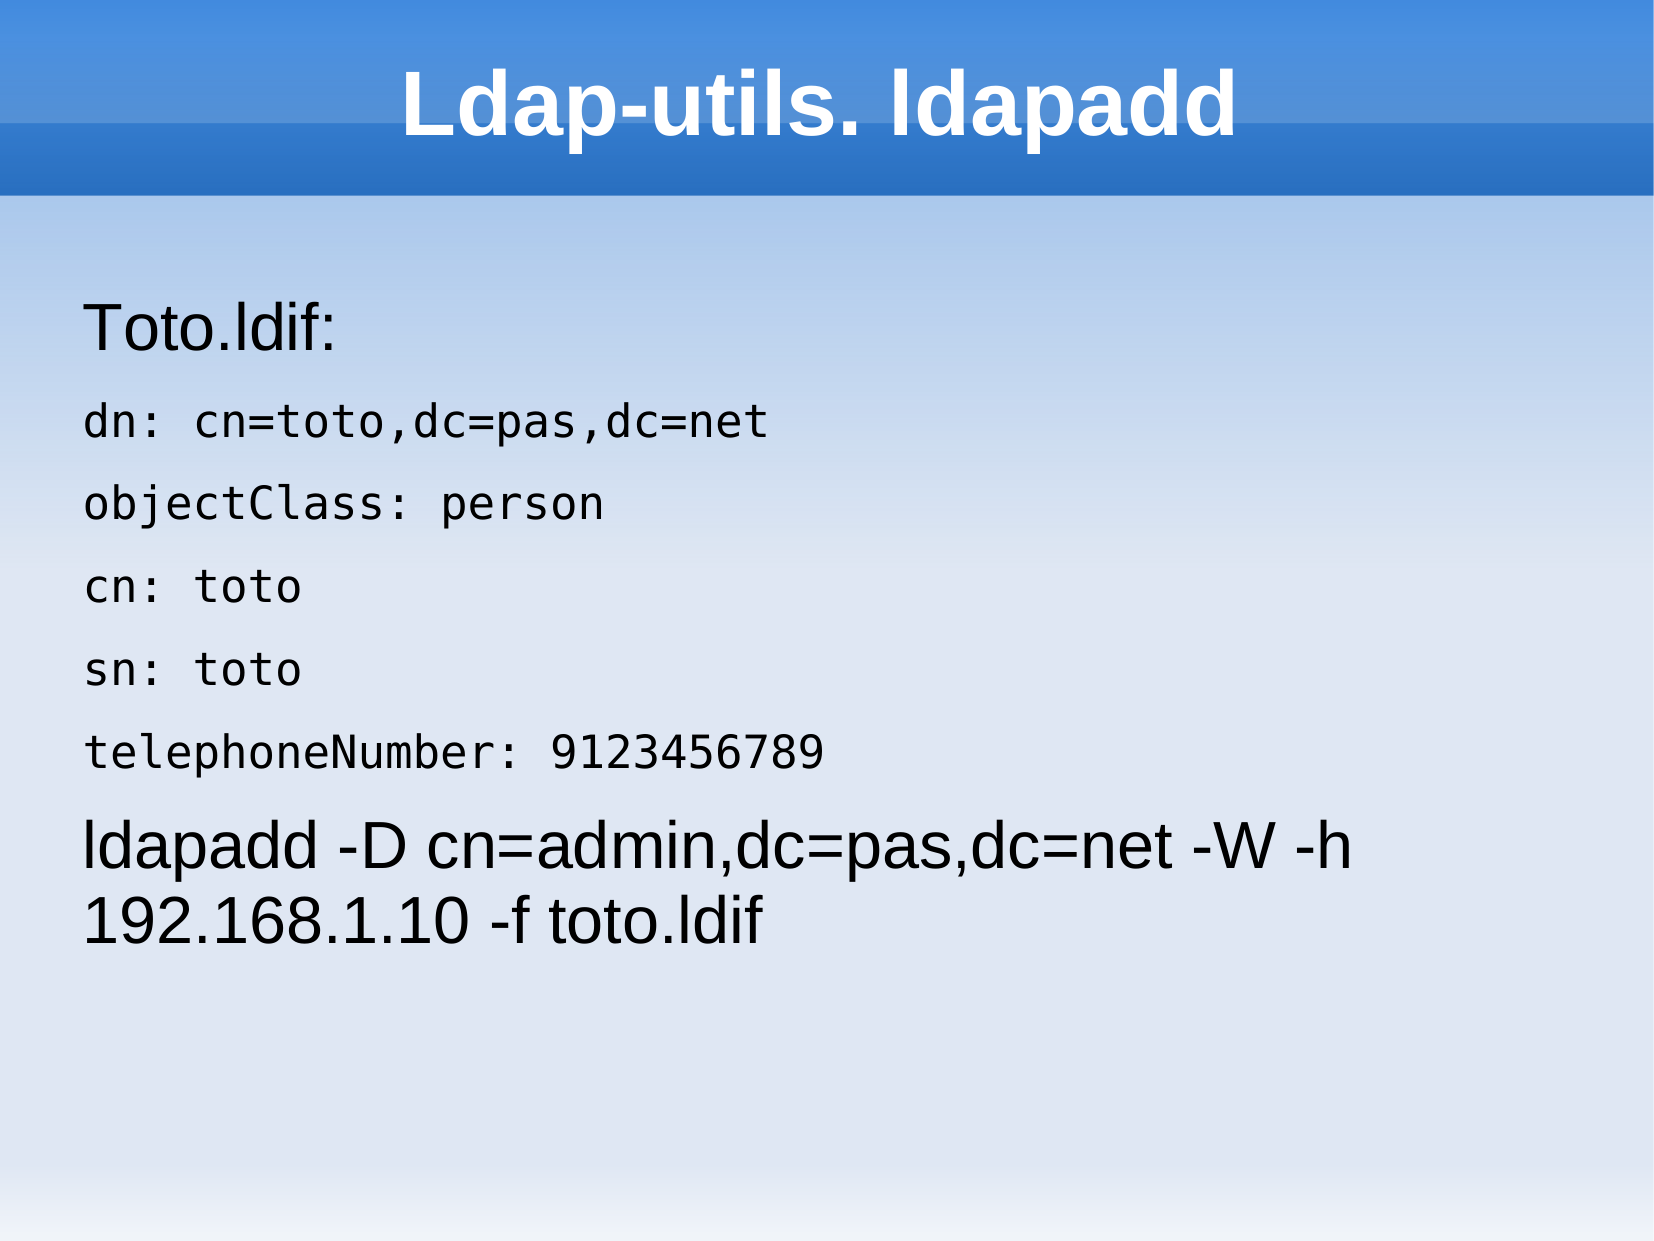

# Ldap-utils. ldapadd
Toto.ldif:
dn: cn=toto,dc=pas,dc=net
objectClass: person
cn: toto
sn: toto
telephoneNumber: 9123456789
ldapadd -D cn=admin,dc=pas,dc=net -W -h 192.168.1.10 -f toto.ldif